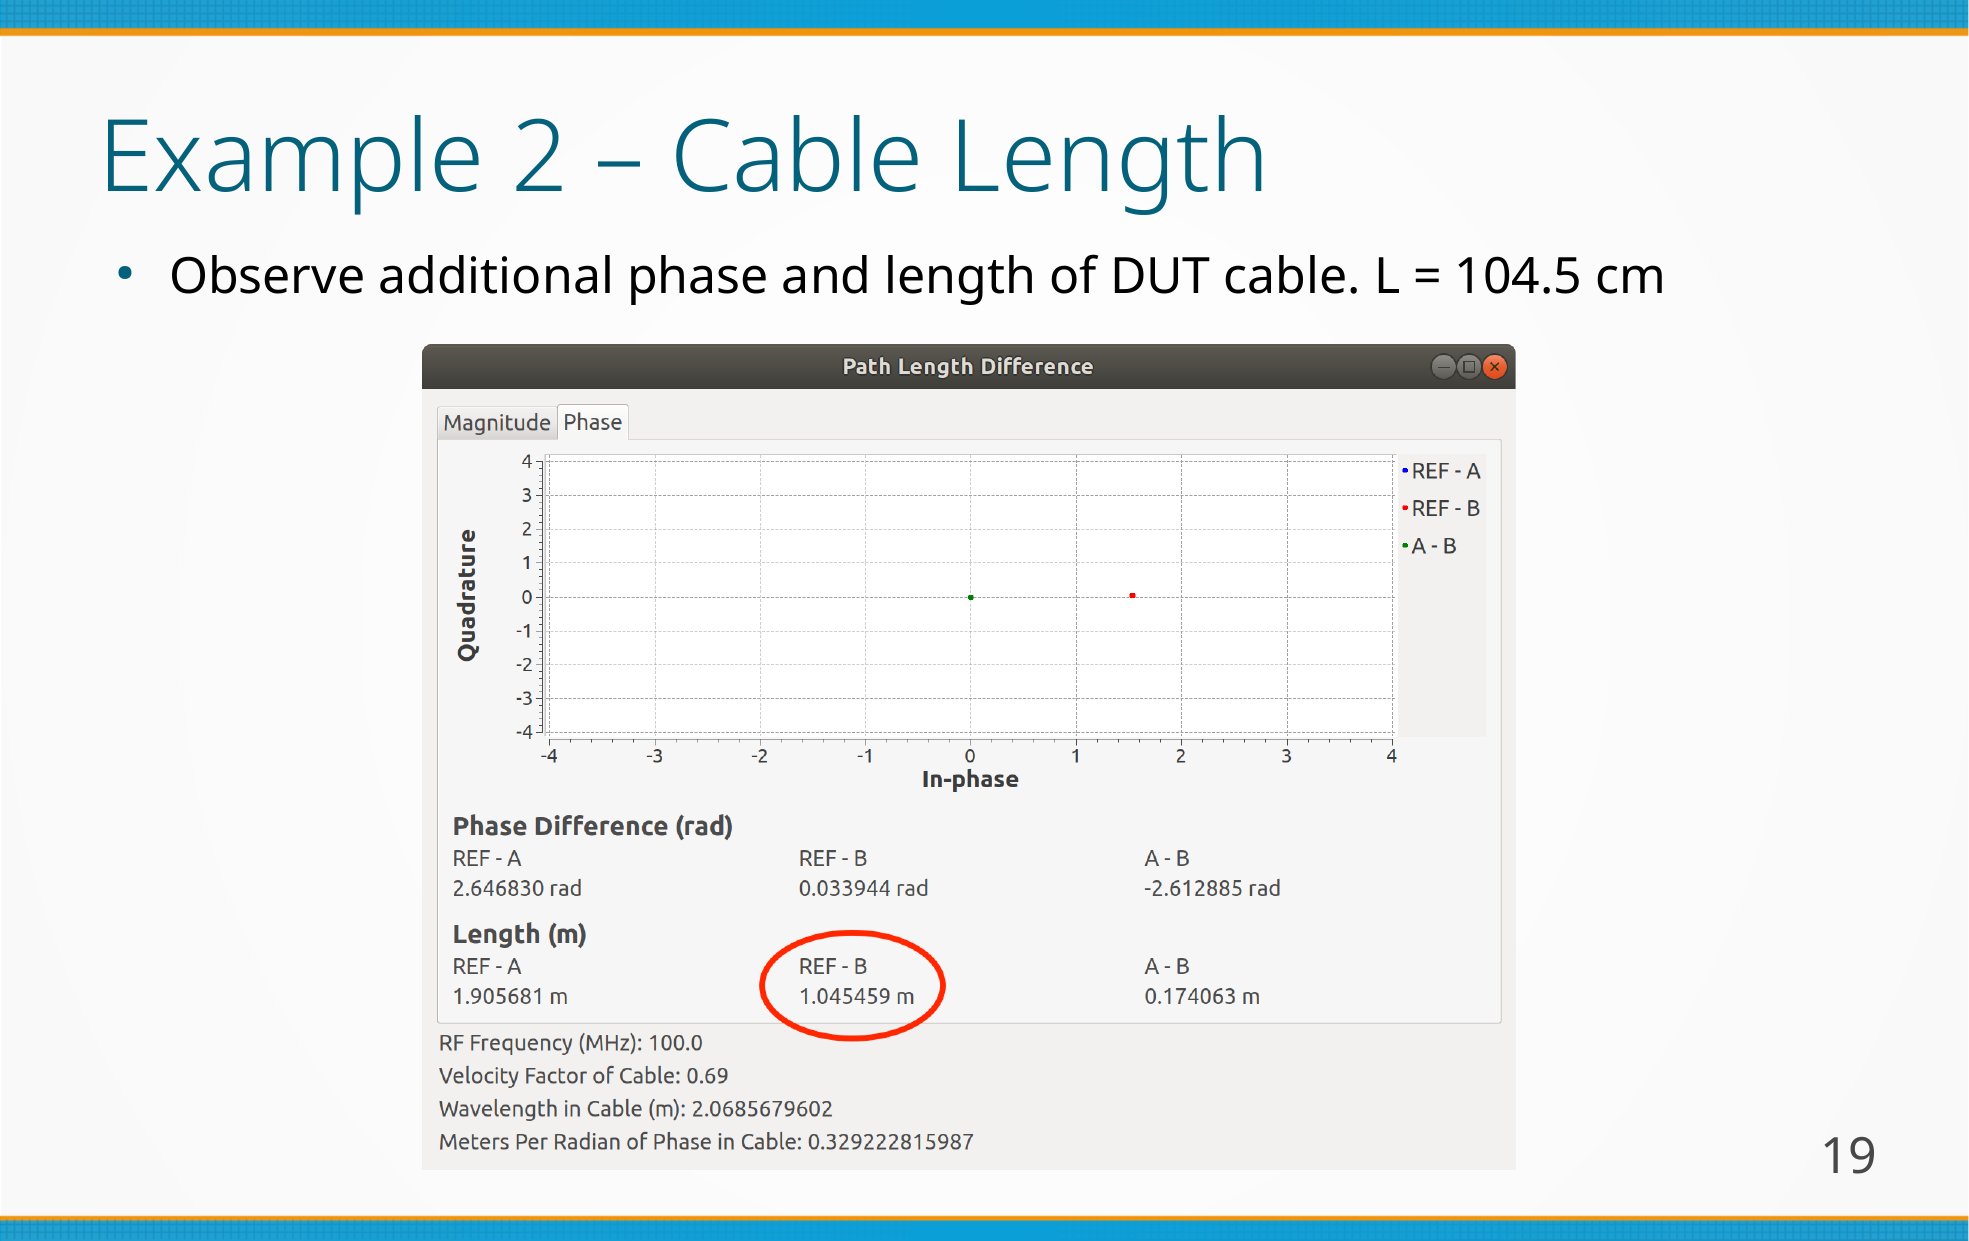

# Example 2 – Cable Length
Observe additional phase and length of DUT cable. L = 104.5 cm
19